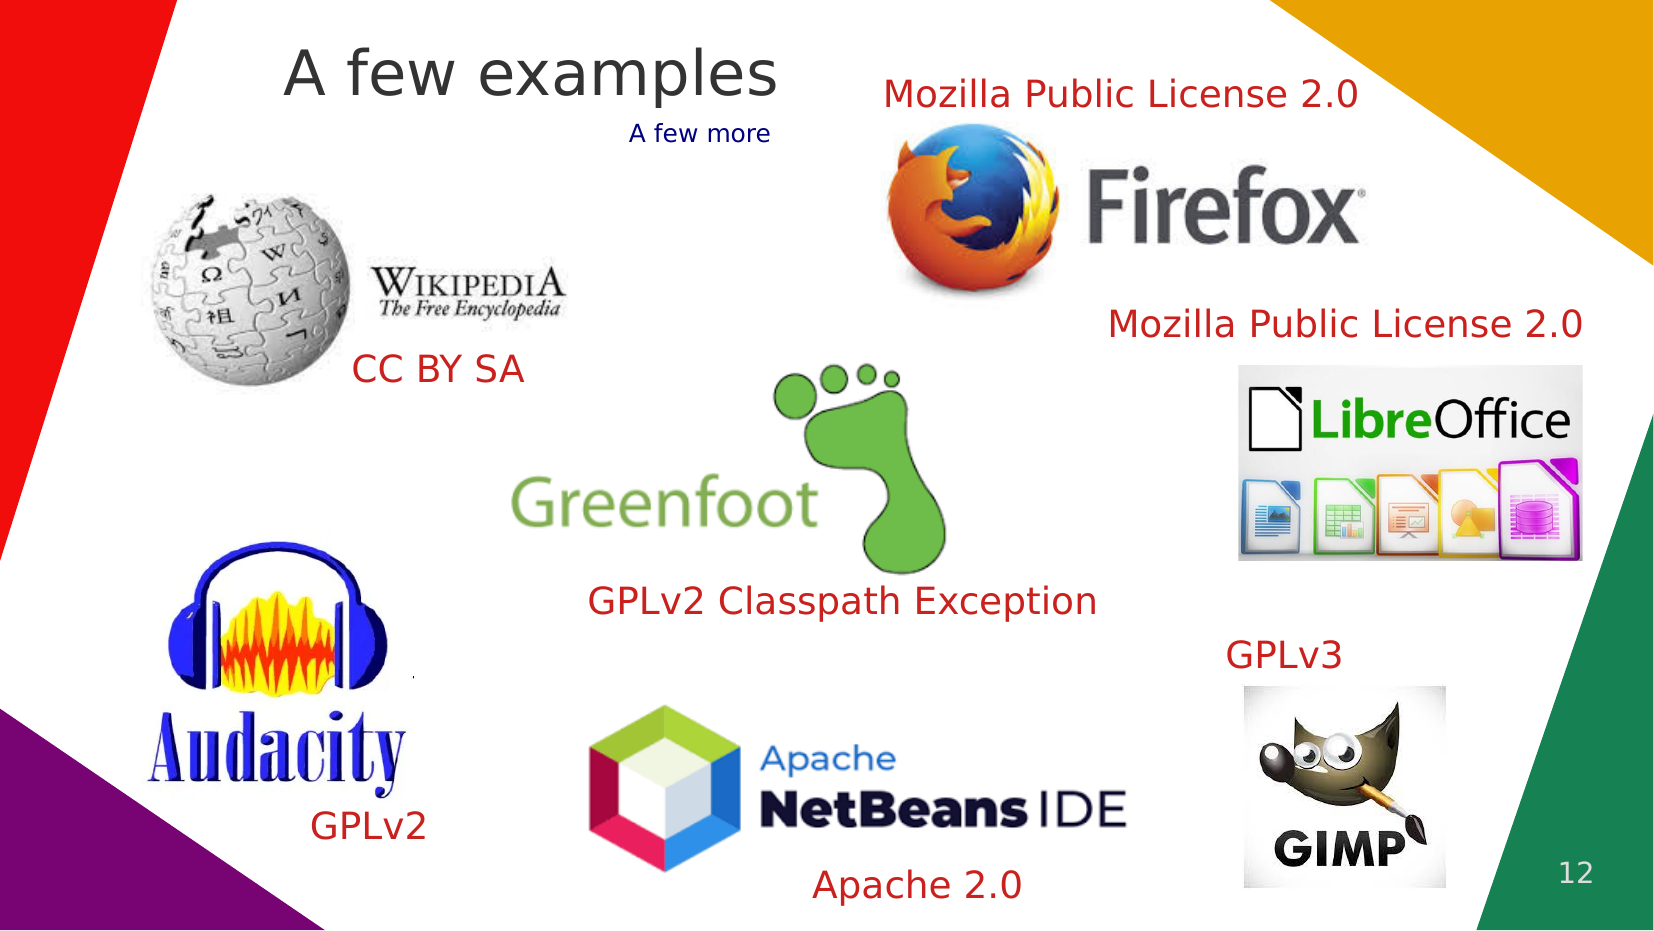

# A few examples
Mozilla Public License 2.0
A few more
Mozilla Public License 2.0
CC BY SA
GPLv2 Classpath Exception
GPLv3
GPLv2
Apache 2.0
12